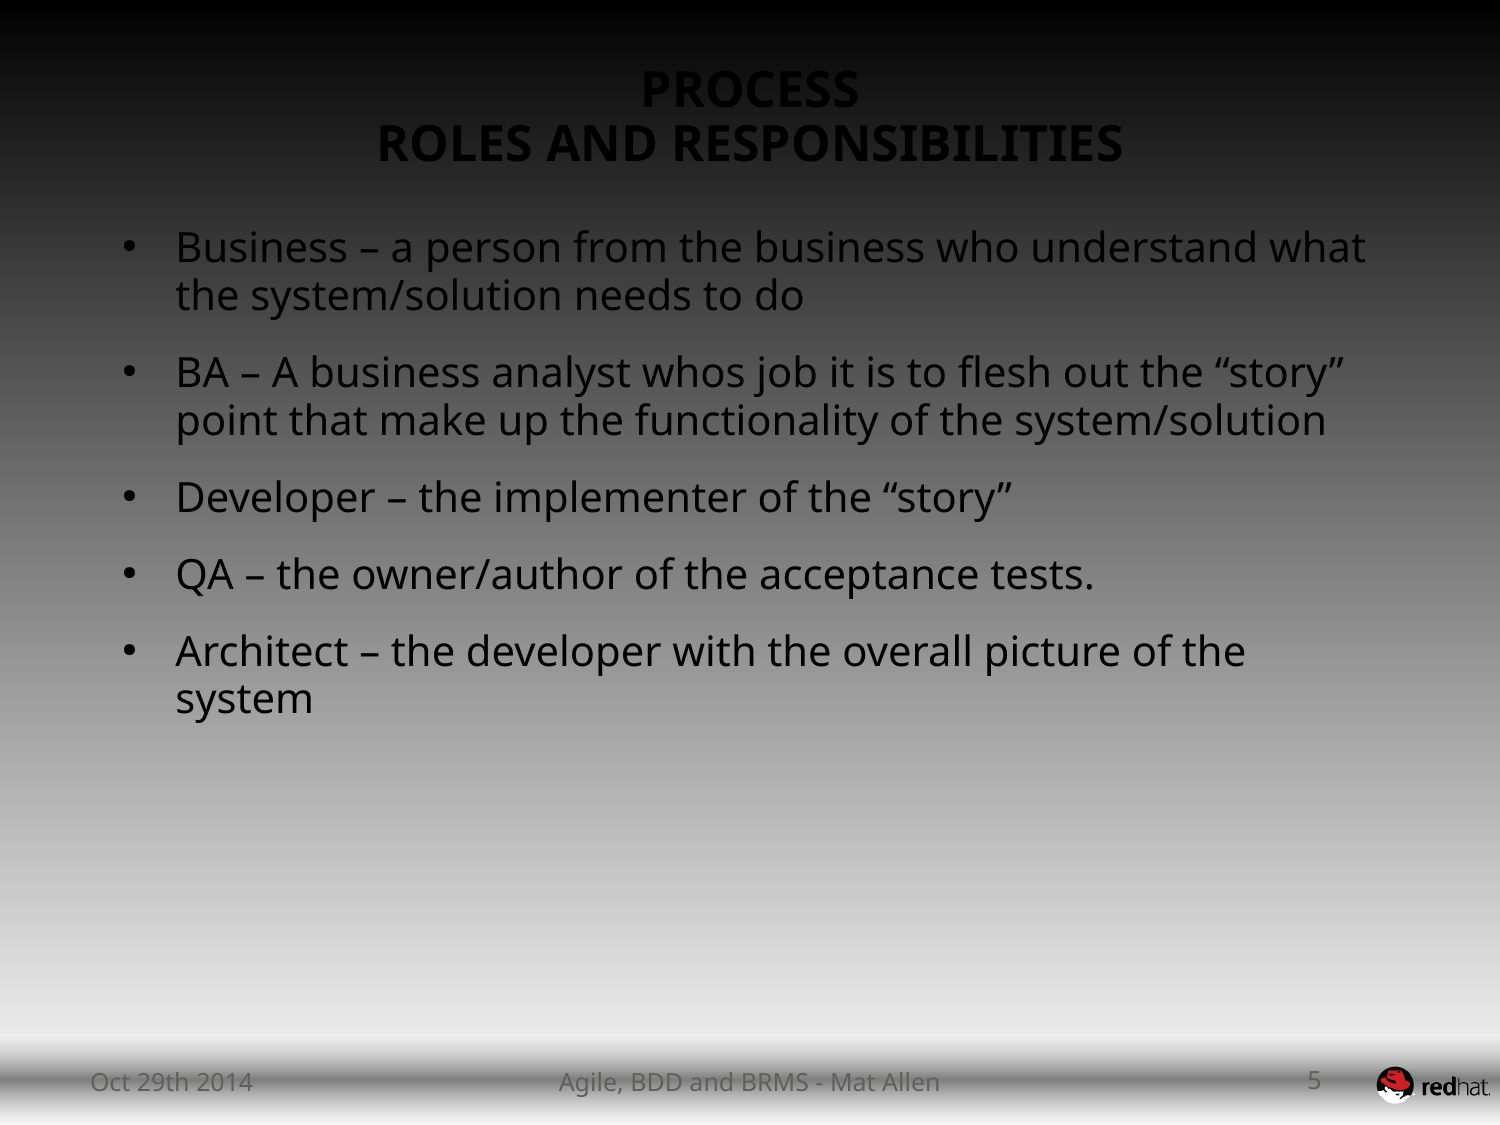

# Process Roles and Responsibilities
Business – a person from the business who understand what the system/solution needs to do
BA – A business analyst whos job it is to flesh out the “story” point that make up the functionality of the system/solution
Developer – the implementer of the “story”
QA – the owner/author of the acceptance tests.
Architect – the developer with the overall picture of the system
Oct 29th 2014
Agile, BDD and BRMS - Mat Allen